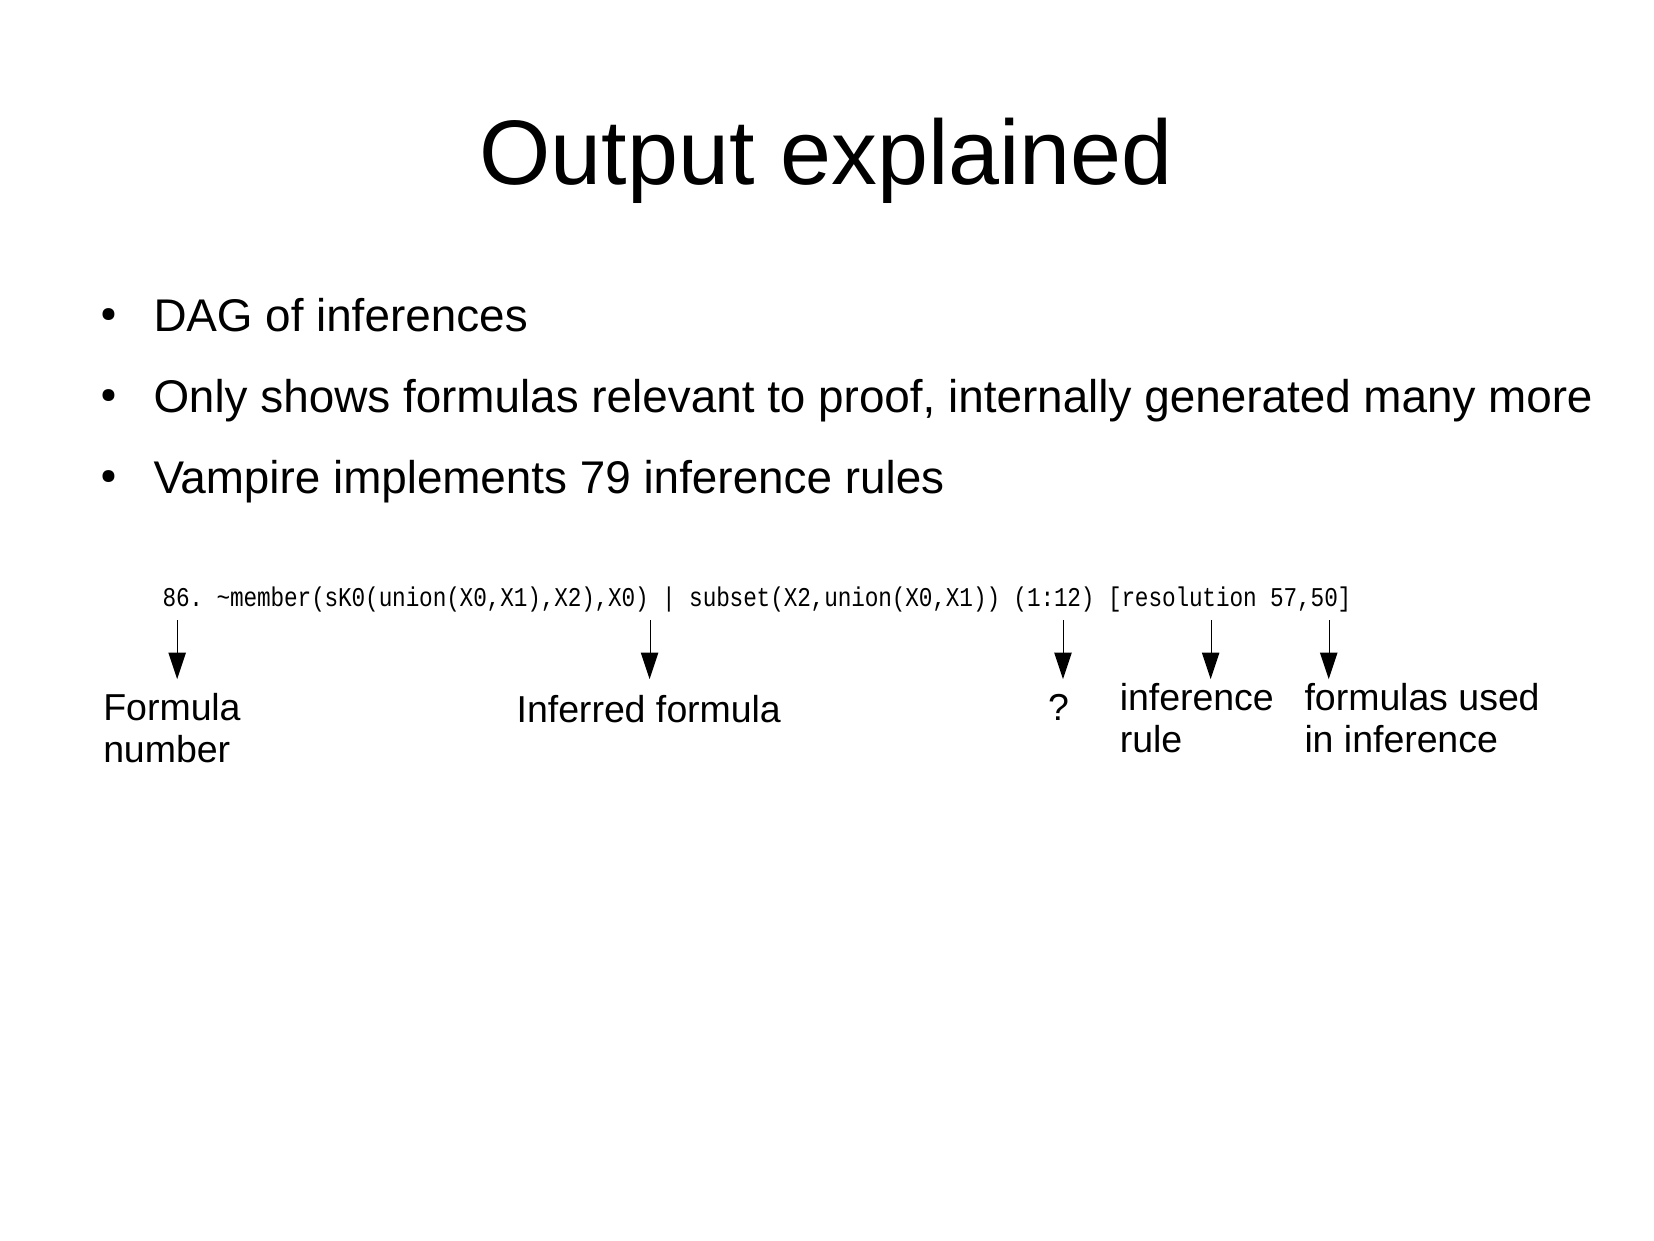

# Output explained
DAG of inferences
Only shows formulas relevant to proof, internally generated many more
Vampire implements 79 inference rules
86. ~member(sK0(union(X0,X1),X2),X0) | subset(X2,union(X0,X1)) (1:12) [resolution 57,50]
inference
rule
formulas used
in inference
Formula
number
?
Inferred formula